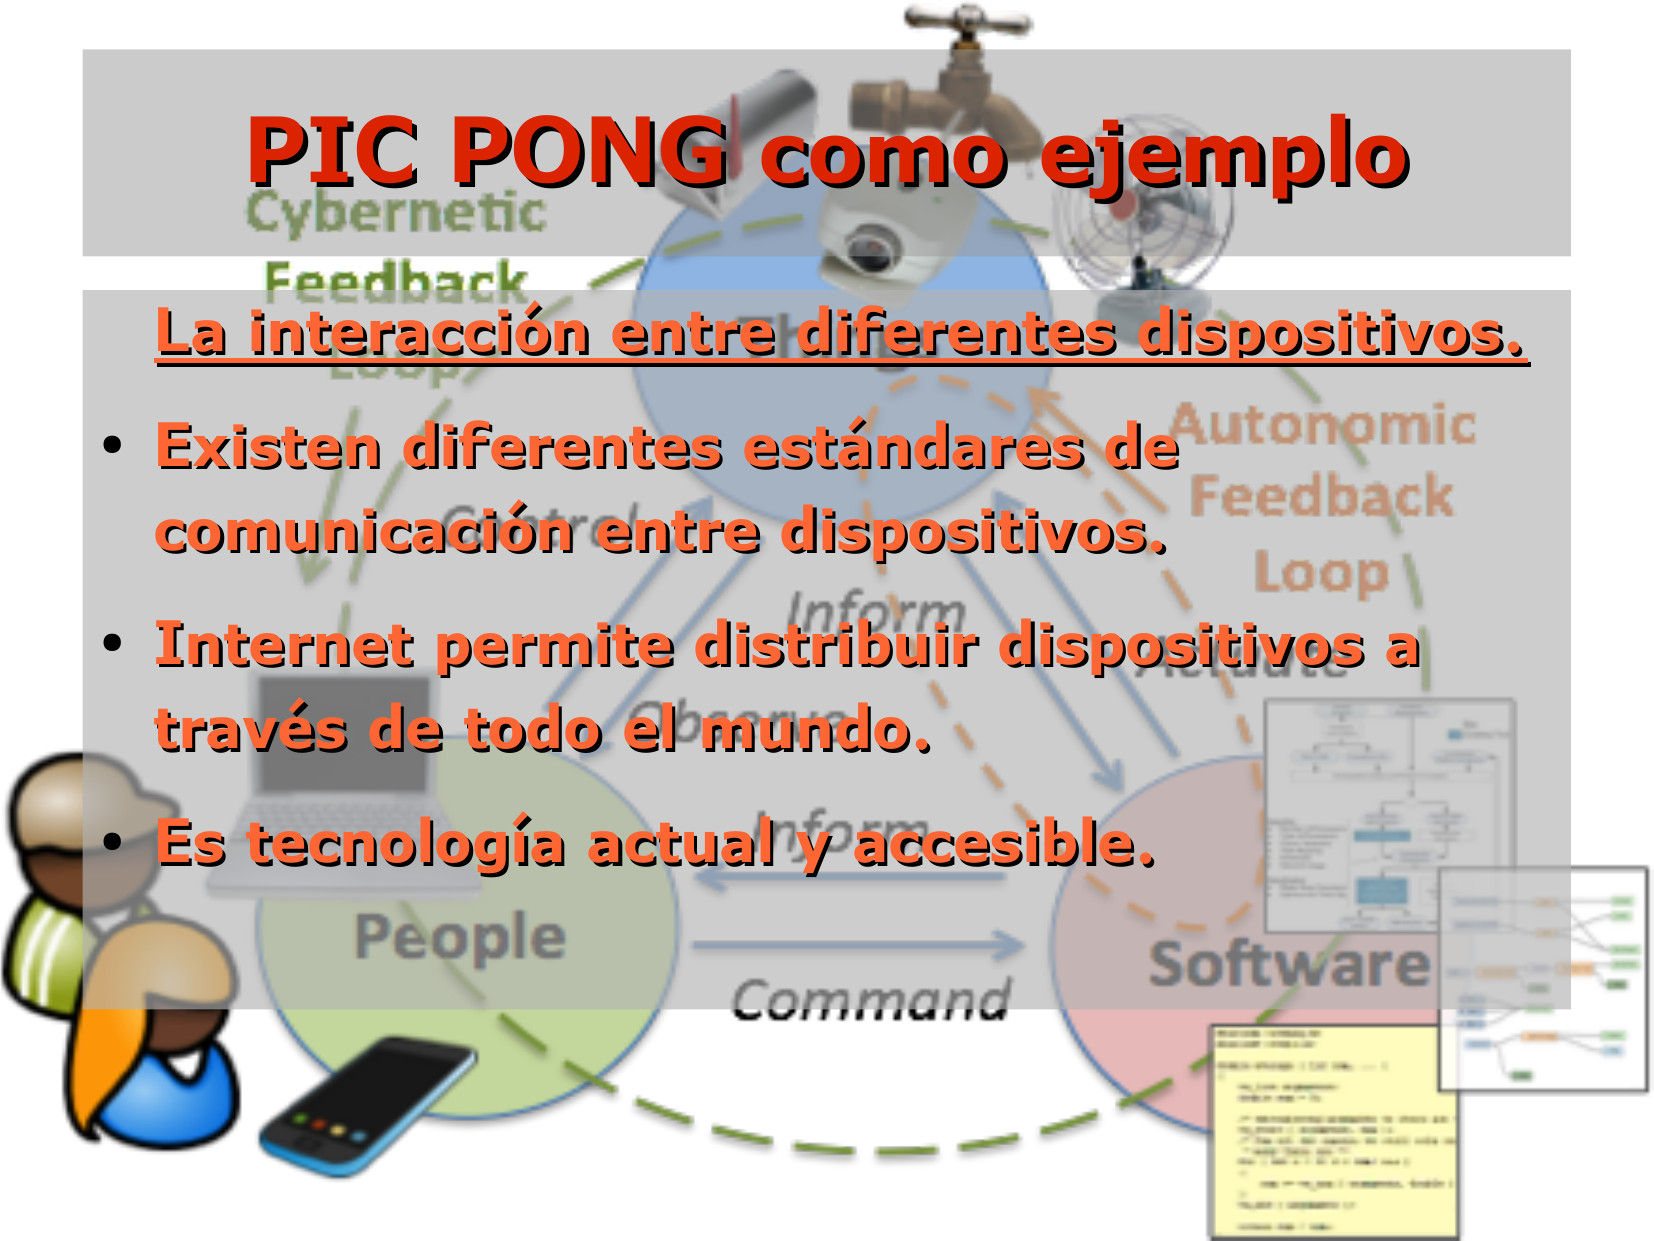

# PIC PONG como ejemplo
La interacción entre diferentes dispositivos.
Existen diferentes estándares de comunicación entre dispositivos.
Internet permite distribuir dispositivos a través de todo el mundo.
Es tecnología actual y accesible.